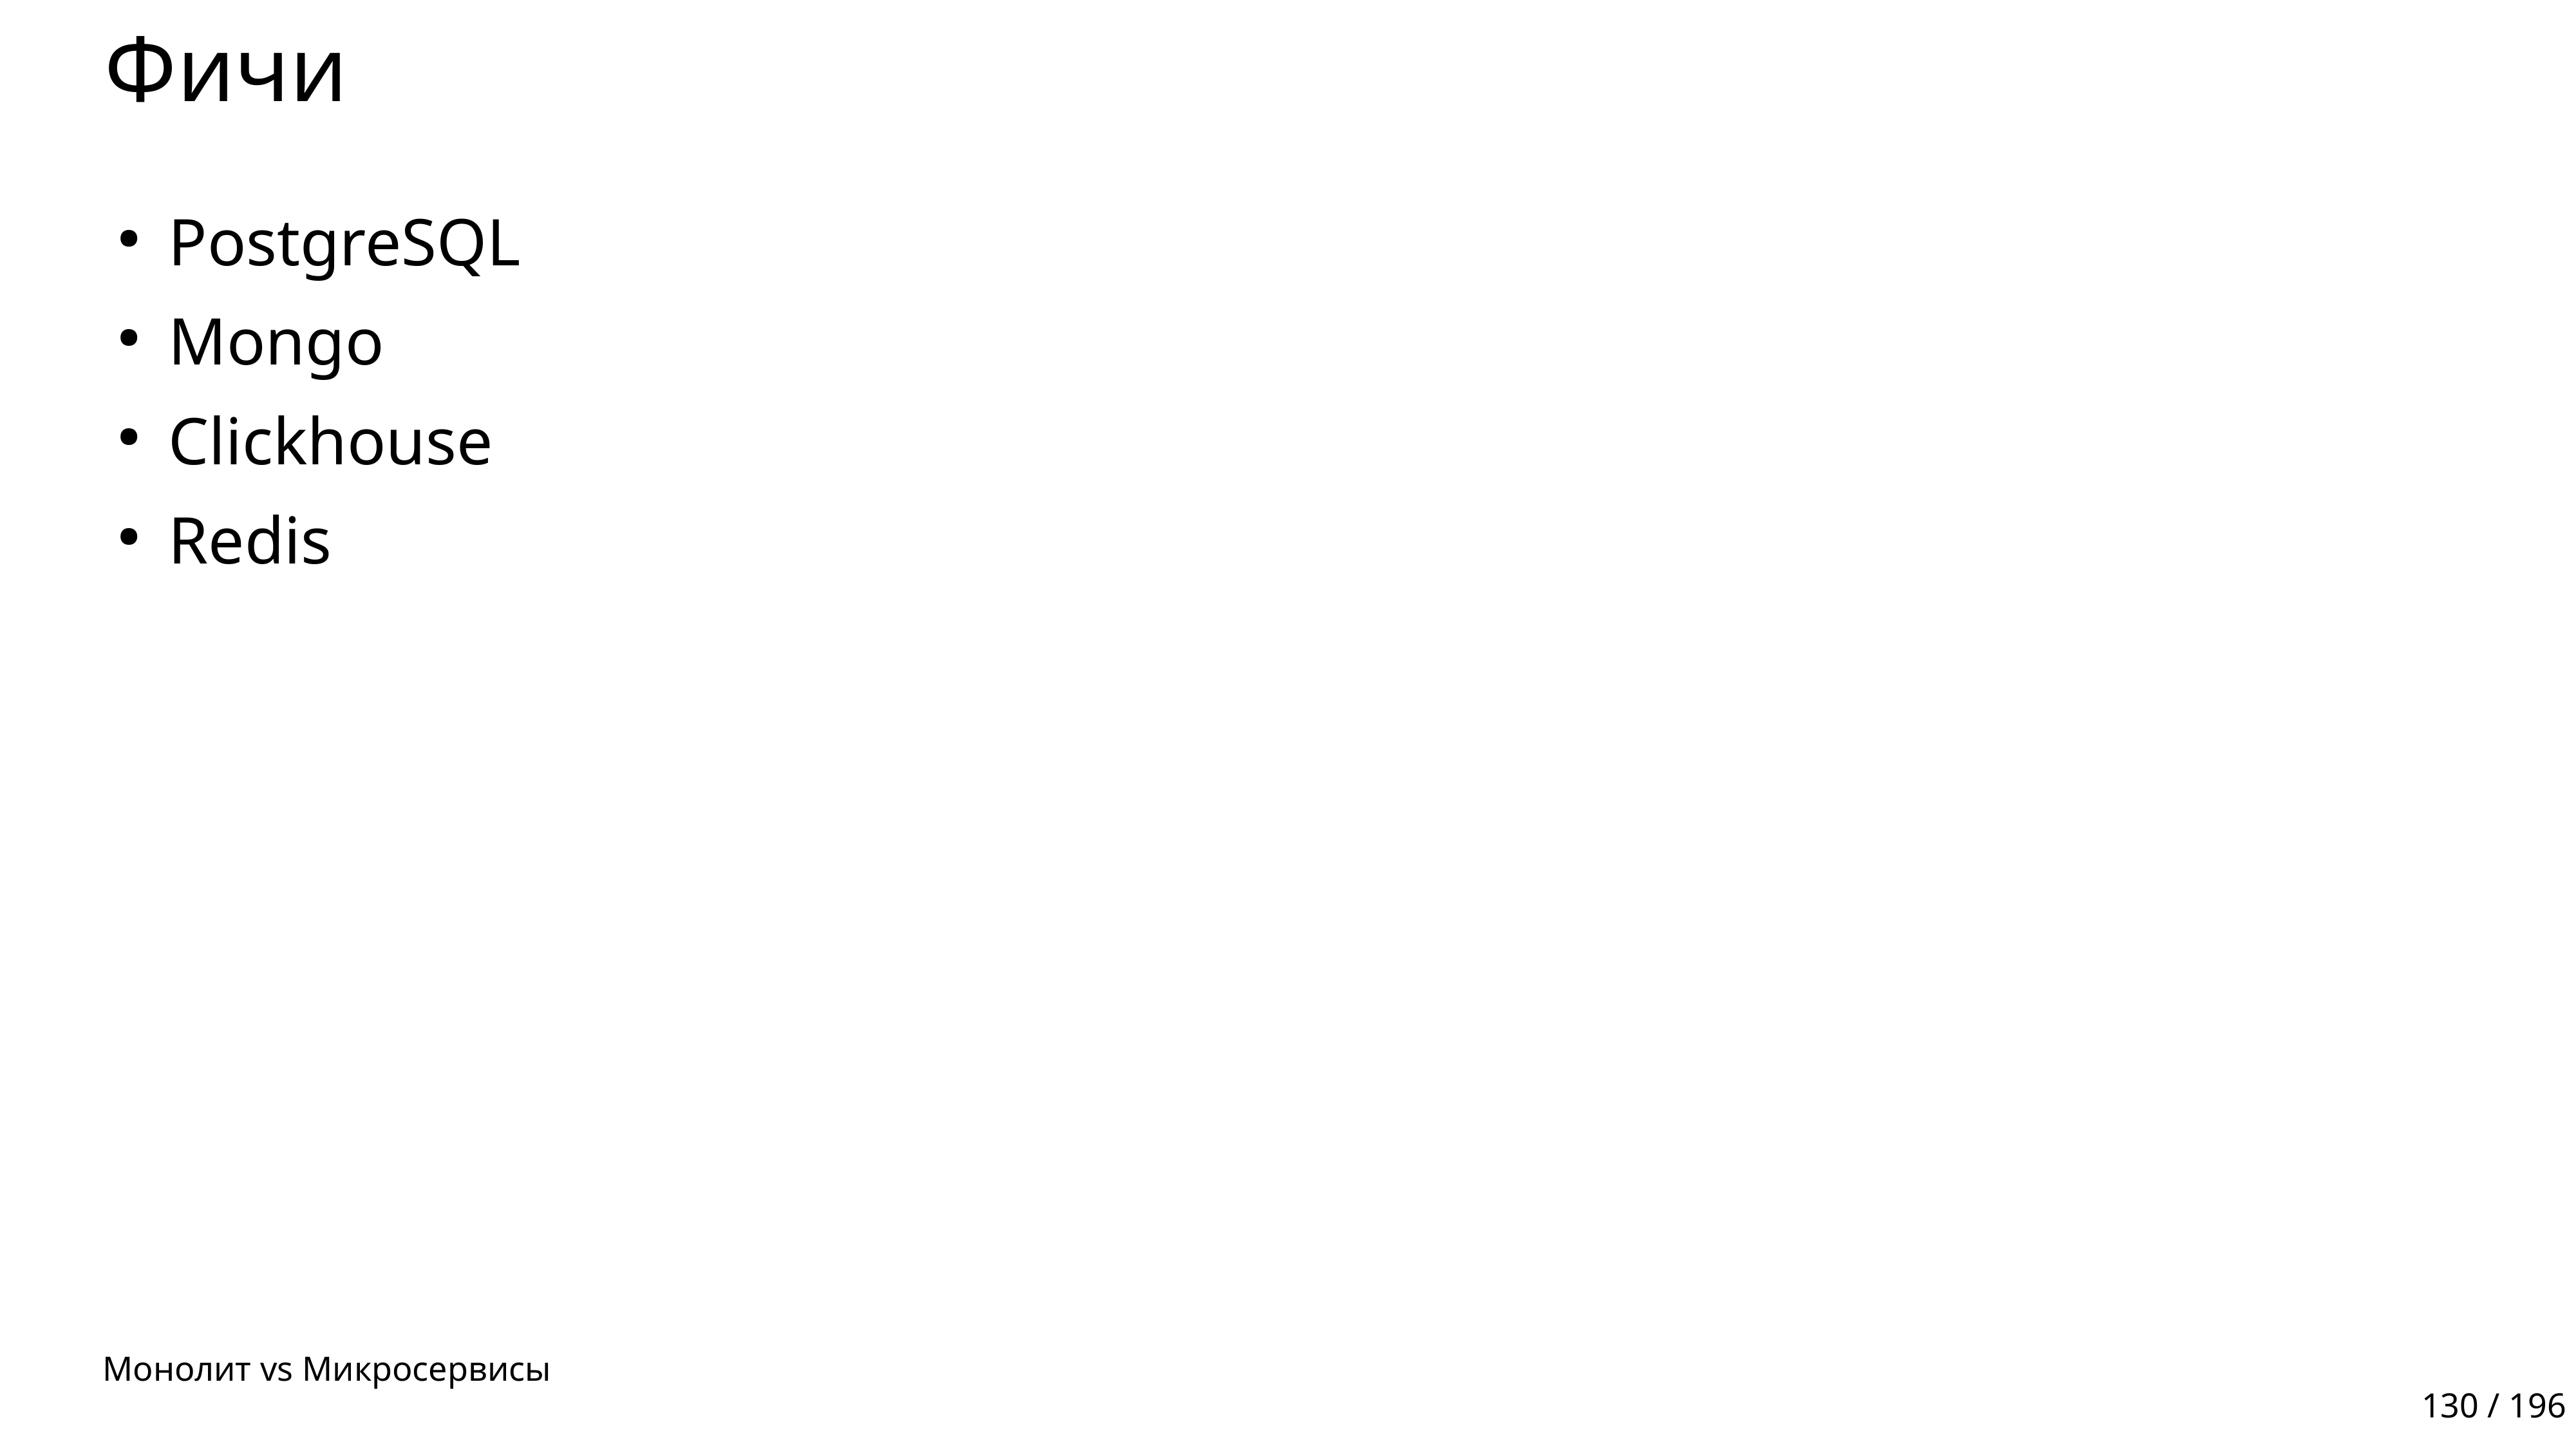

Фичи
# PostgreSQL
 Mongo
 Clickhouse
 Redis
Монолит vs Микросервисы